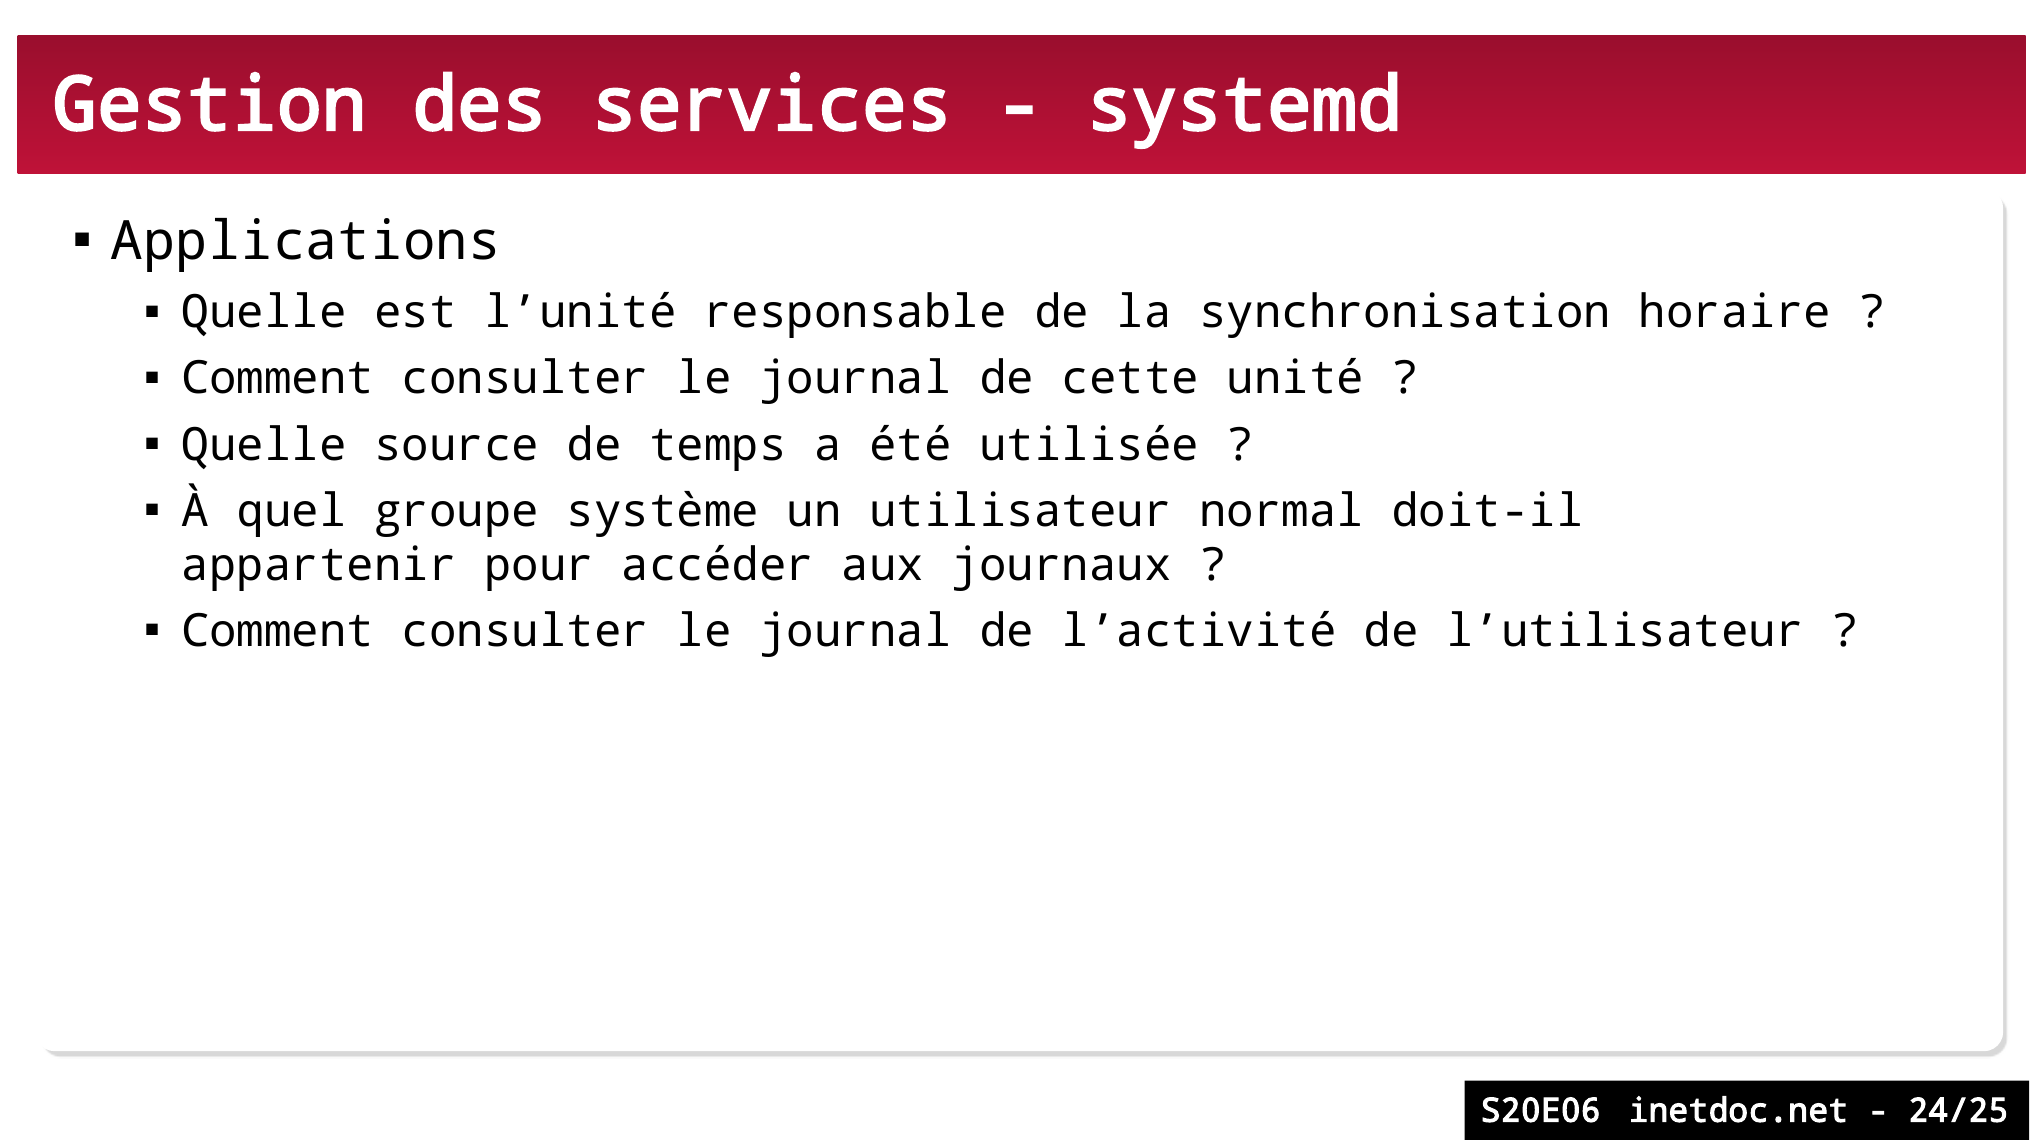

Gestion des services - systemd
Applications
Quelle est l’unité responsable de la synchronisation horaire ?
Comment consulter le journal de cette unité ?
Quelle source de temps a été utilisée ?
À quel groupe système un utilisateur normal doit-il appartenir pour accéder aux journaux ?
Comment consulter le journal de l’activité de l’utilisateur ?
S20E06	inetdoc.net - /25